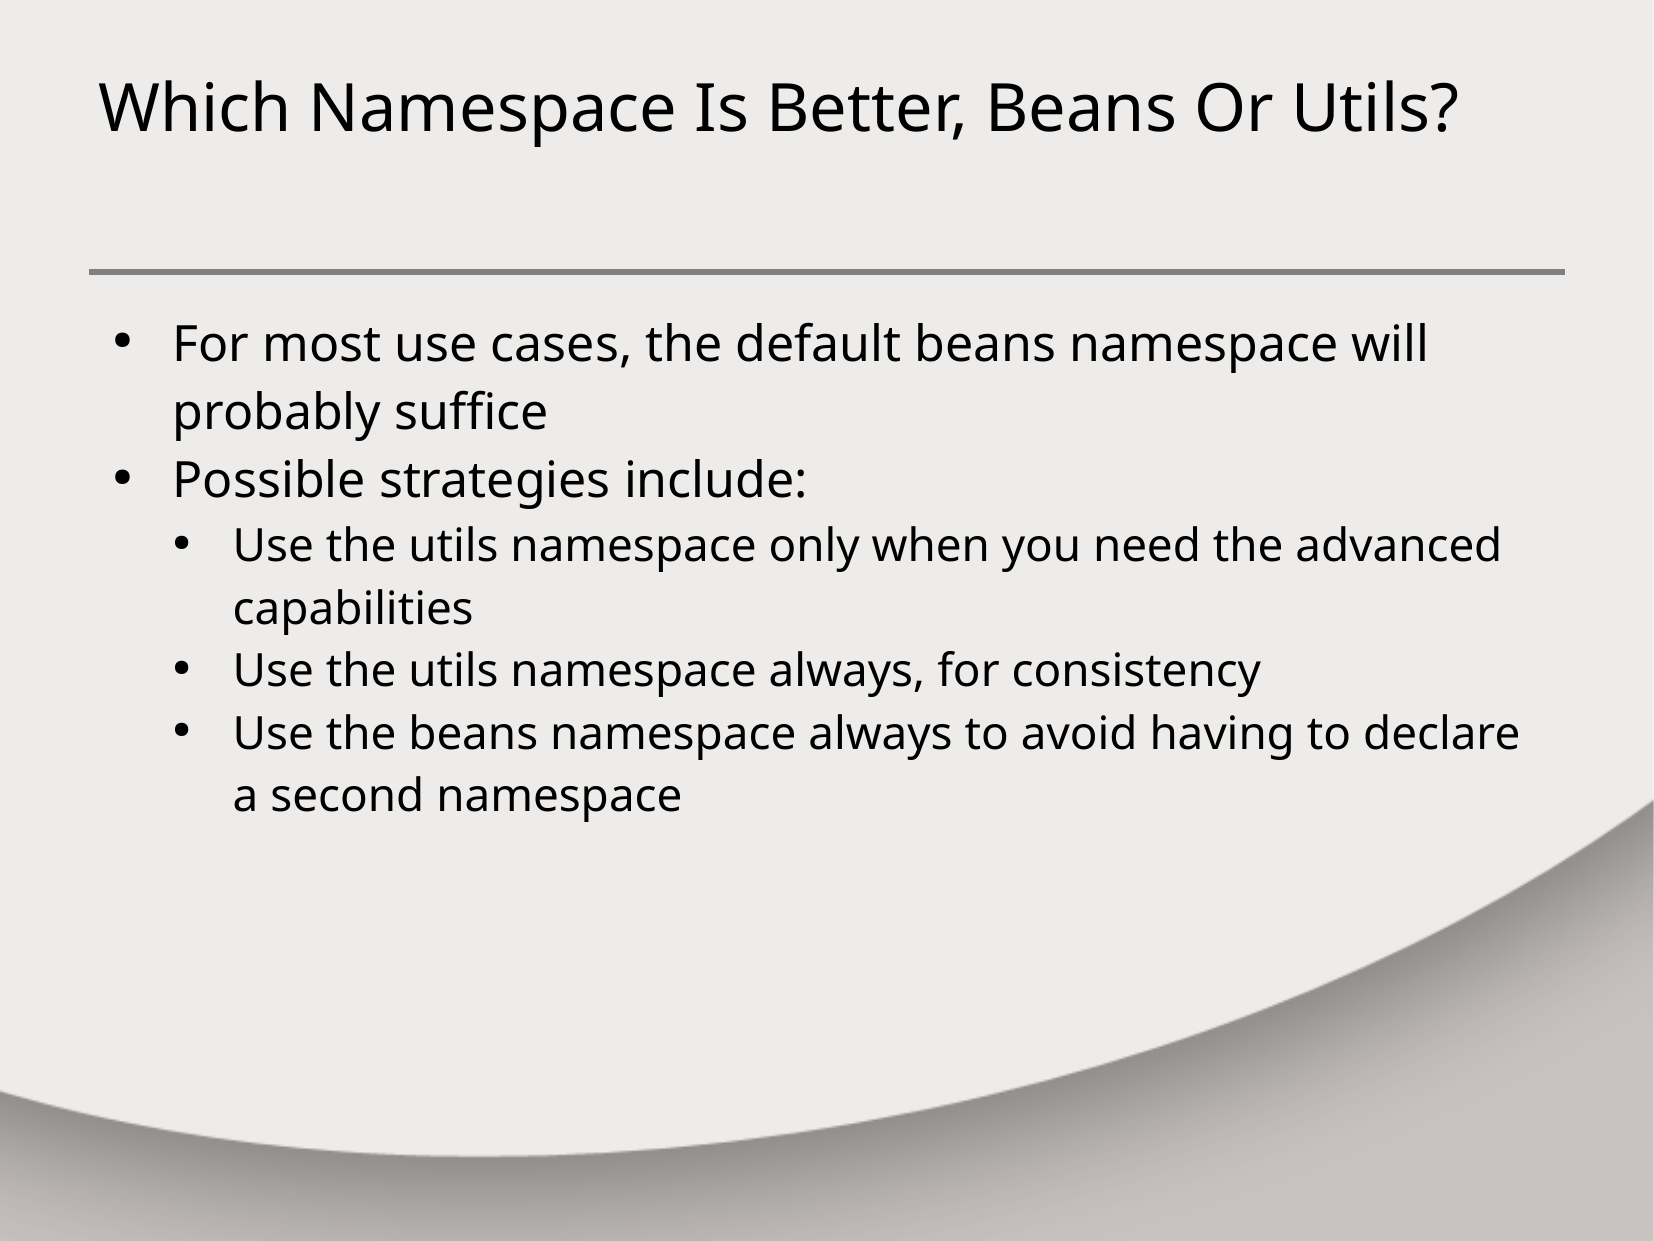

# Which Namespace Is Better, Beans Or Utils?
For most use cases, the default beans namespace will probably suffice
Possible strategies include:
Use the utils namespace only when you need the advanced capabilities
Use the utils namespace always, for consistency
Use the beans namespace always to avoid having to declare a second namespace